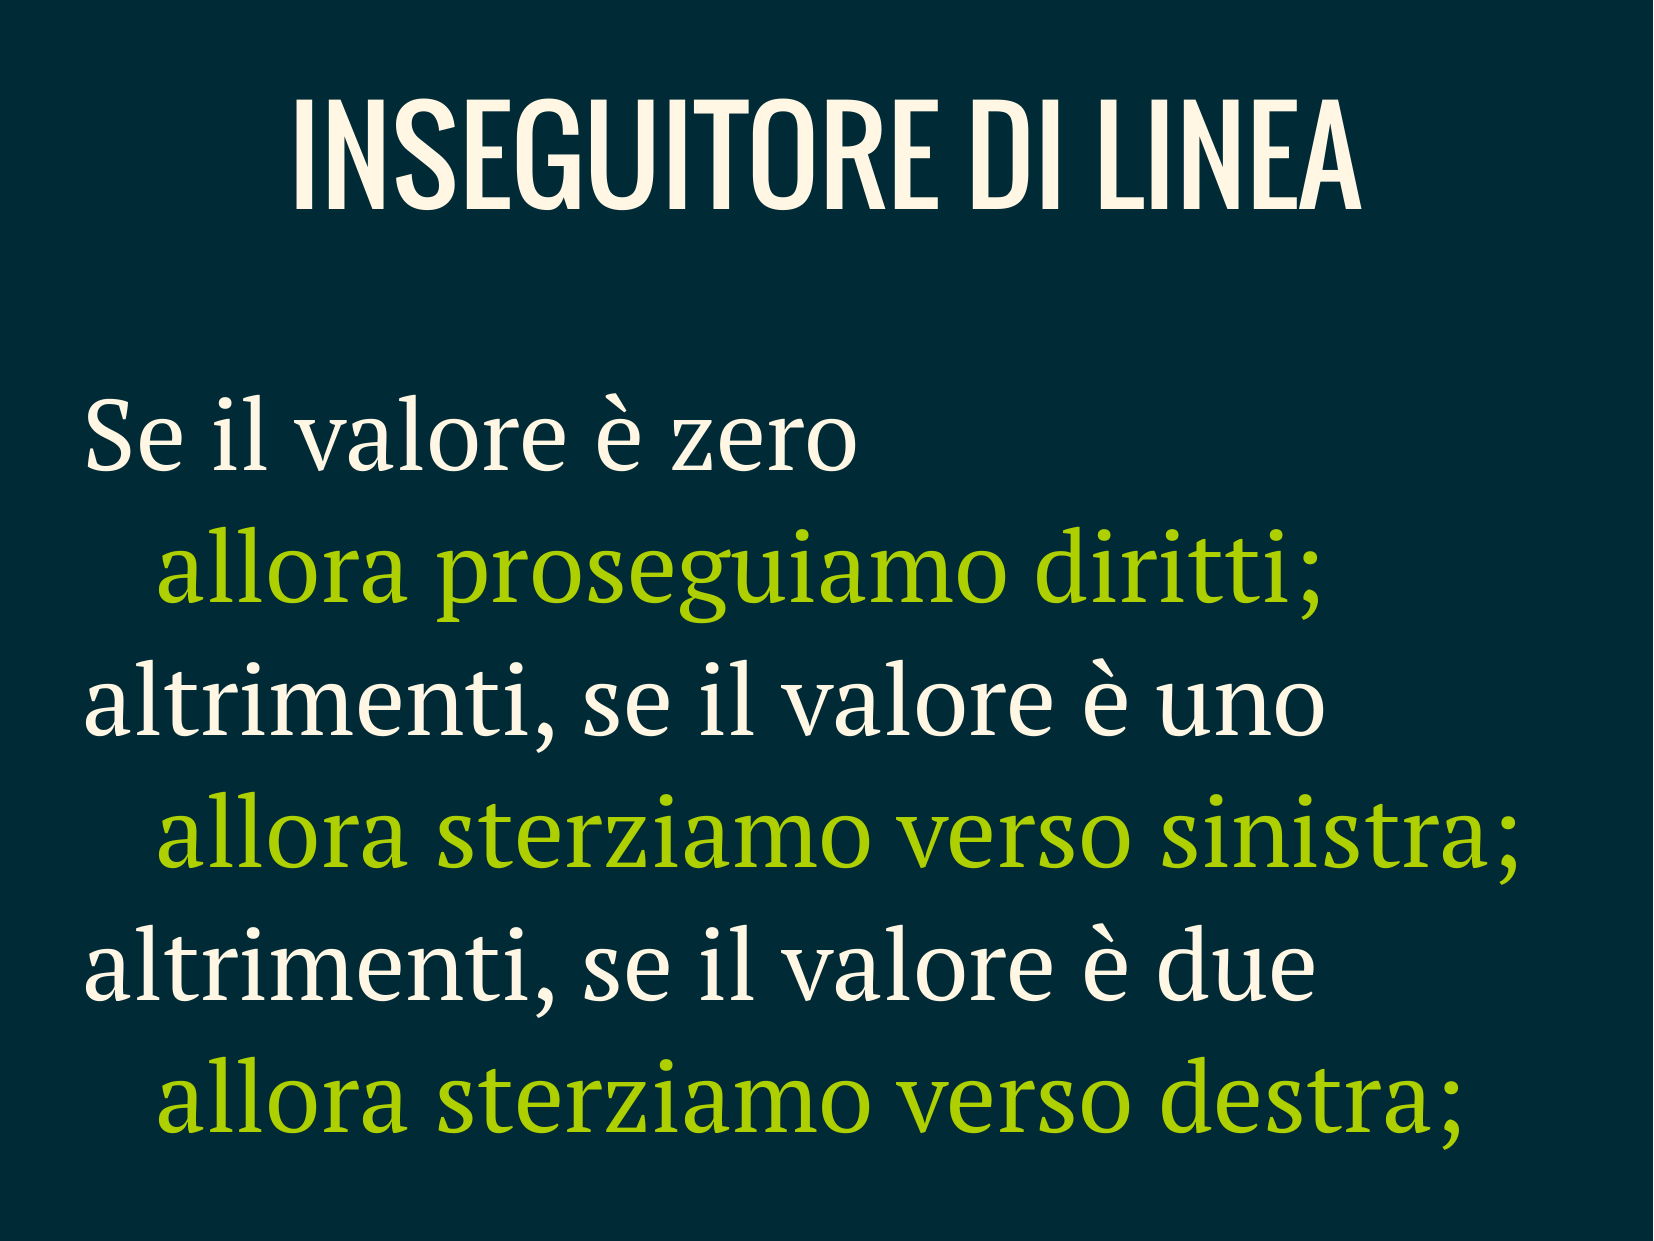

# Inseguitore di linea
Se il valore è zero
 allora proseguiamo diritti;
altrimenti, se il valore è uno
 allora sterziamo verso sinistra;
altrimenti, se il valore è due
 allora sterziamo verso destra;